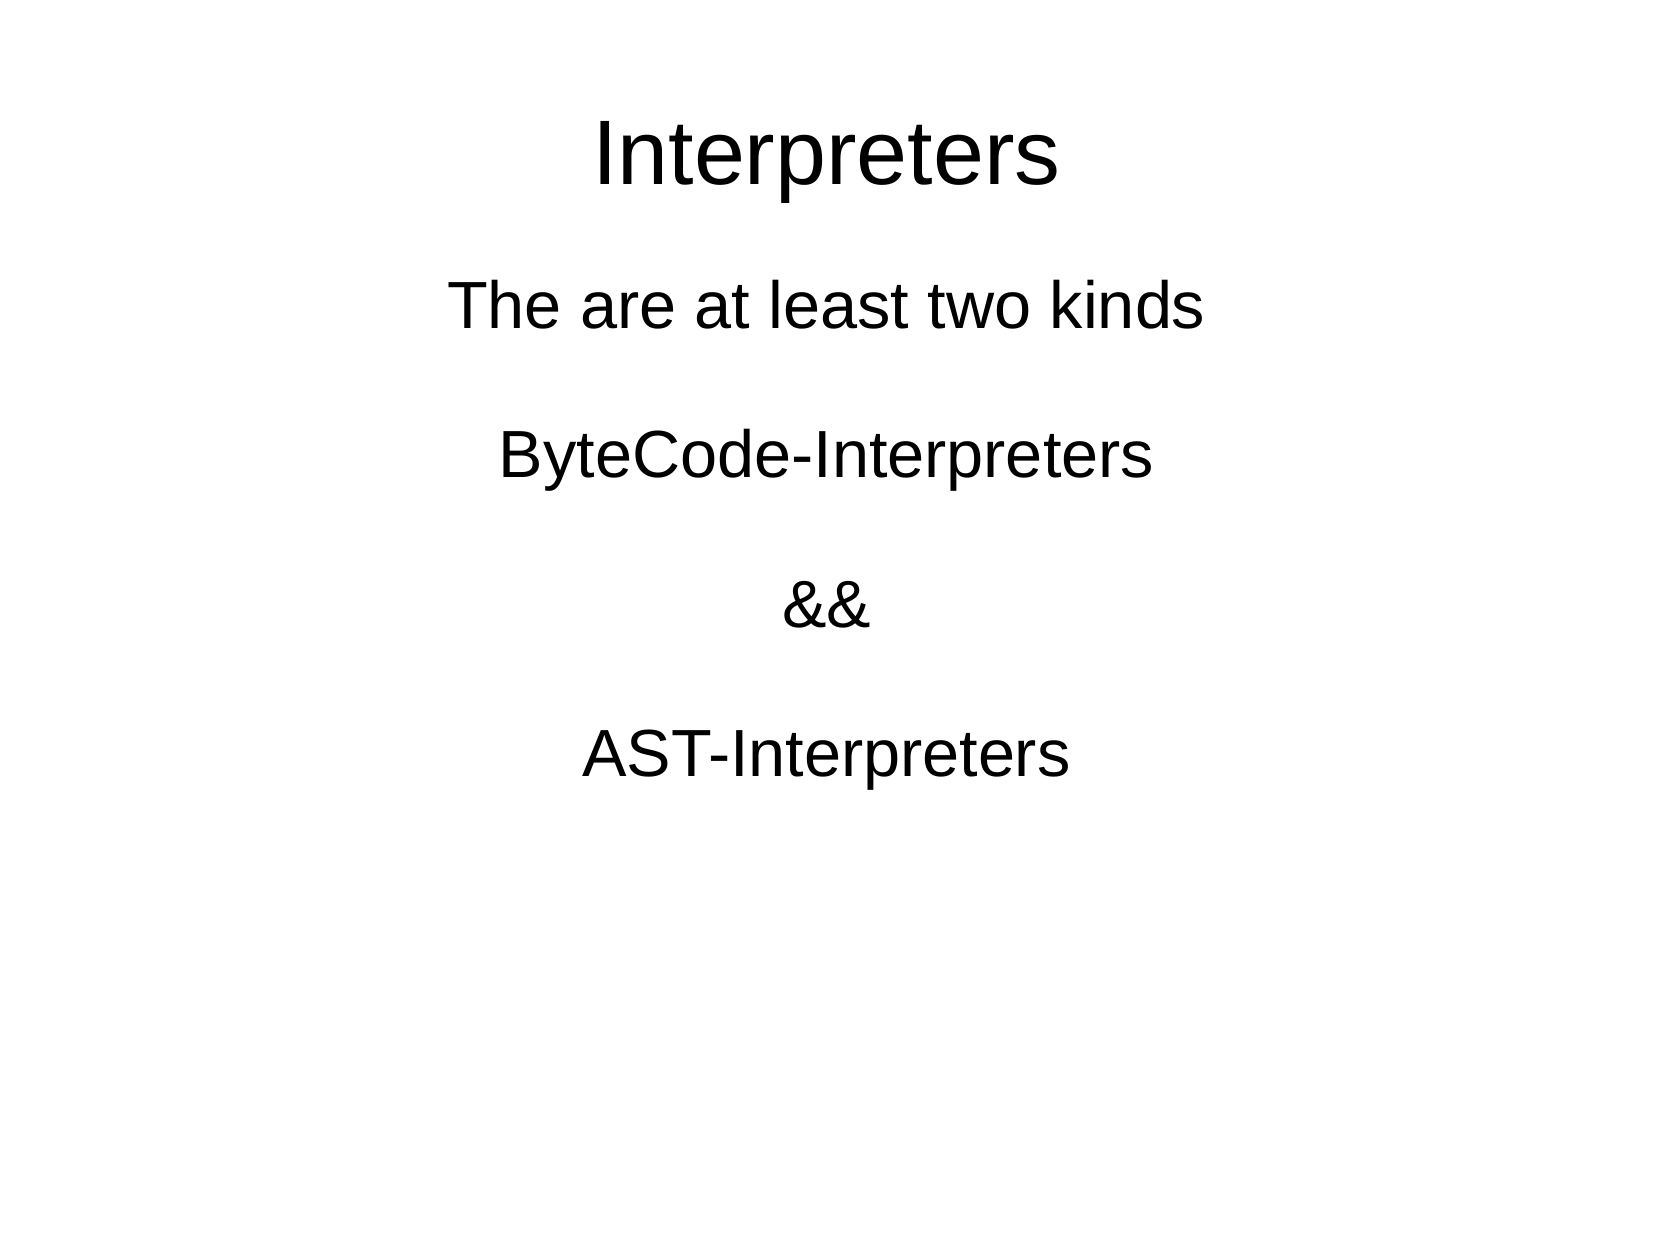

# Interpreters
The are at least two kinds
ByteCode-Interpreters
&&
AST-Interpreters